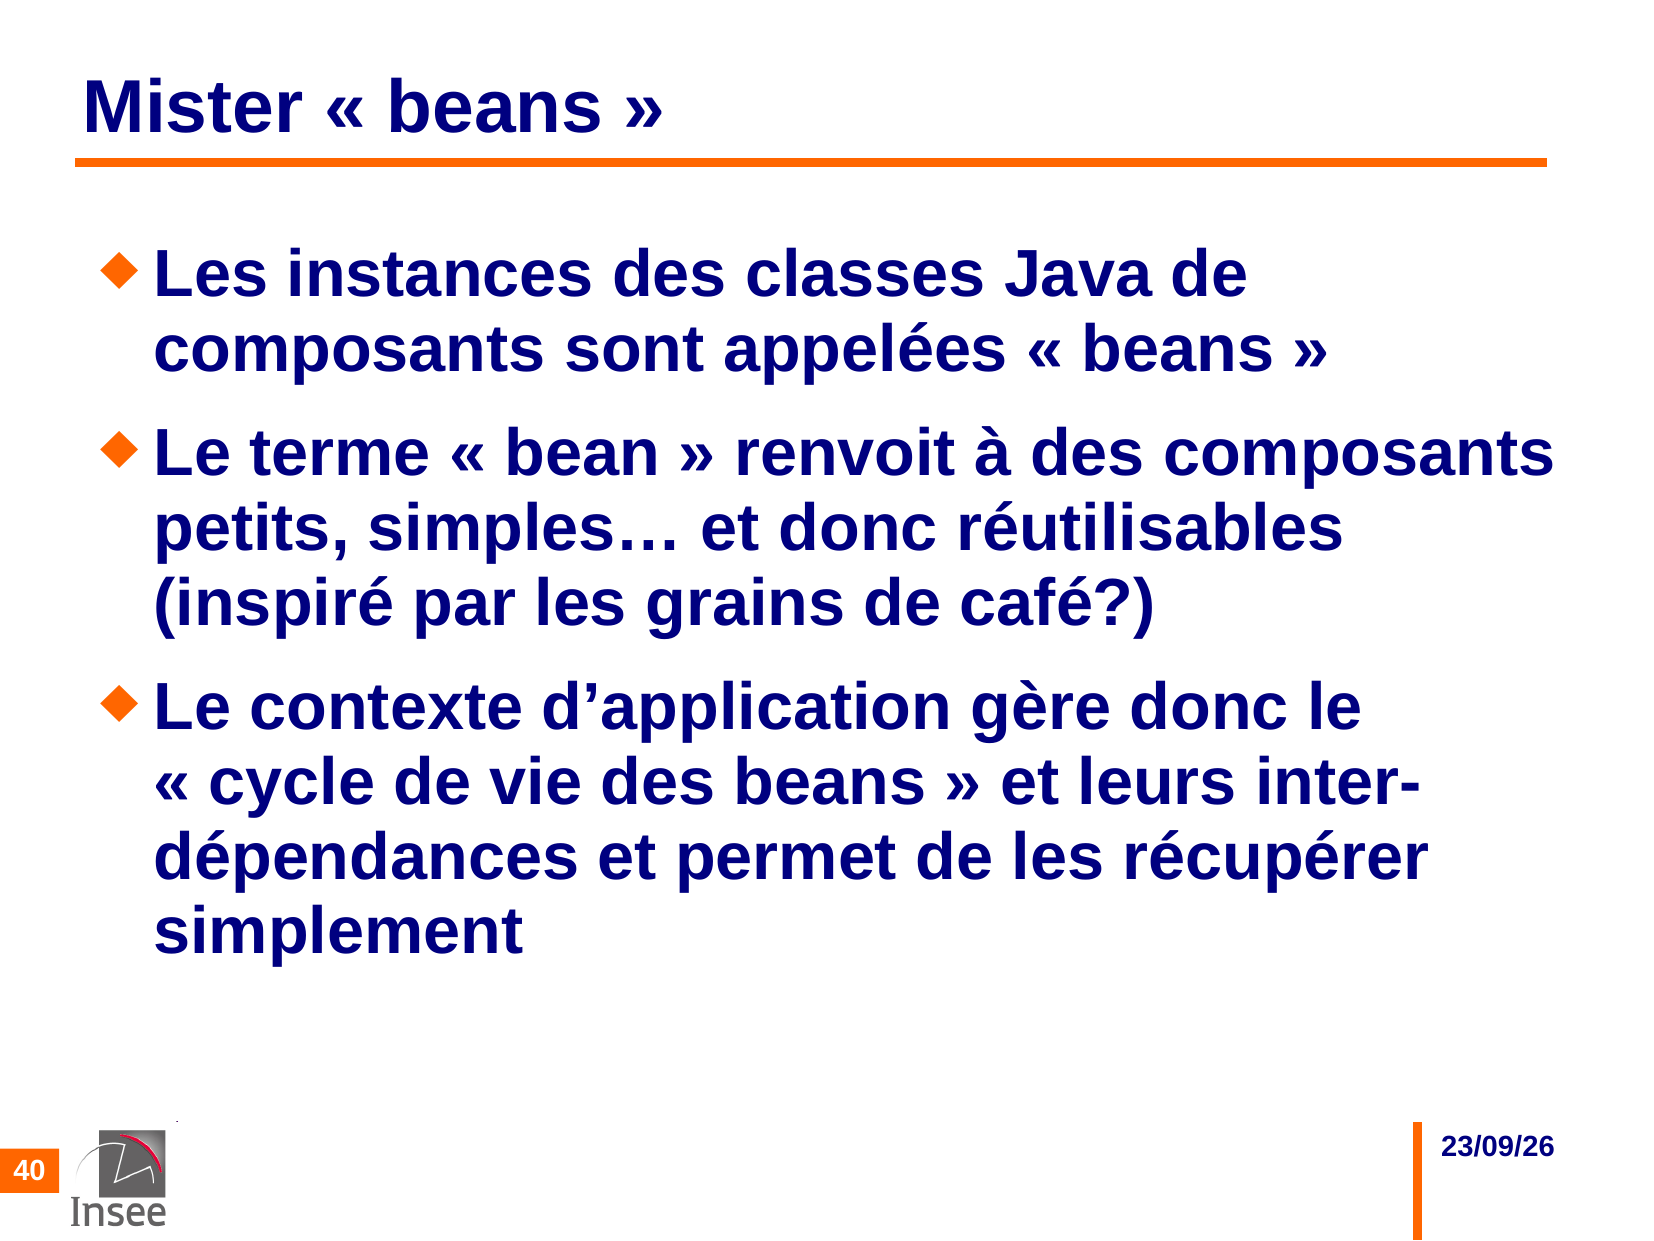

# Mister « beans »
Les instances des classes Java de composants sont appelées « beans »
Le terme « bean » renvoit à des composants petits, simples… et donc réutilisables (inspiré par les grains de café?)
Le contexte d’application gère donc le « cycle de vie des beans » et leurs inter-dépendances et permet de les récupérer simplement
40